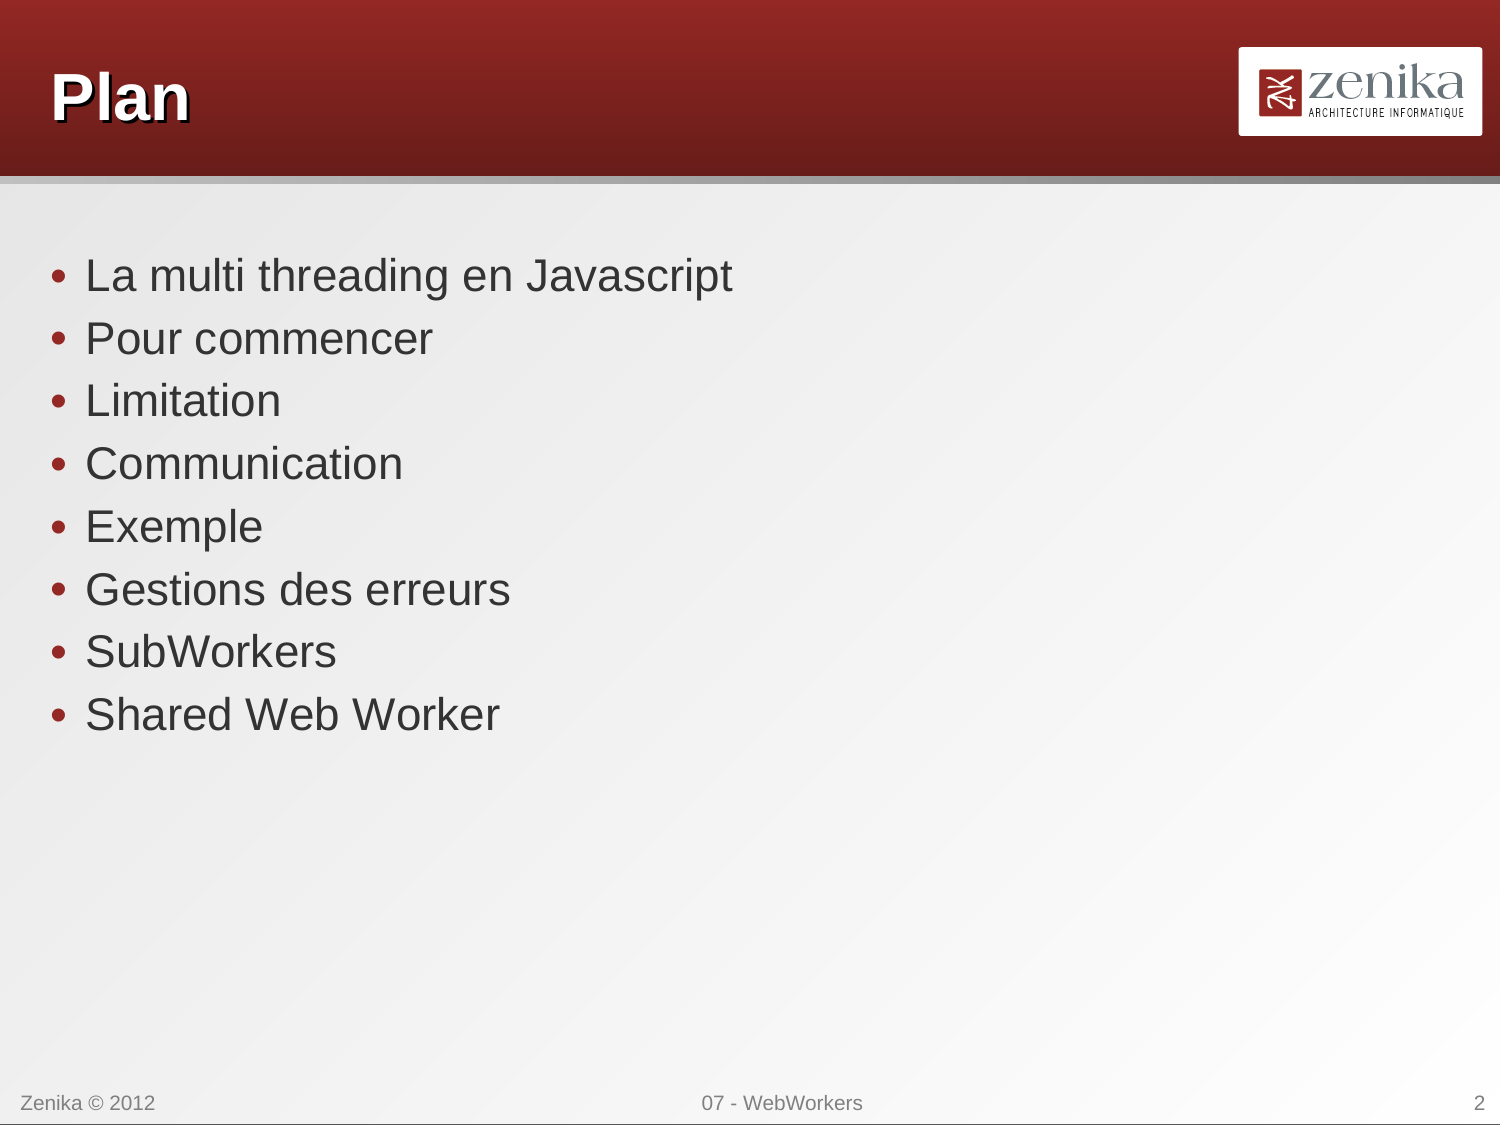

# Plan
La multi threading en Javascript
Pour commencer
Limitation
Communication
Exemple
Gestions des erreurs
SubWorkers
Shared Web Worker